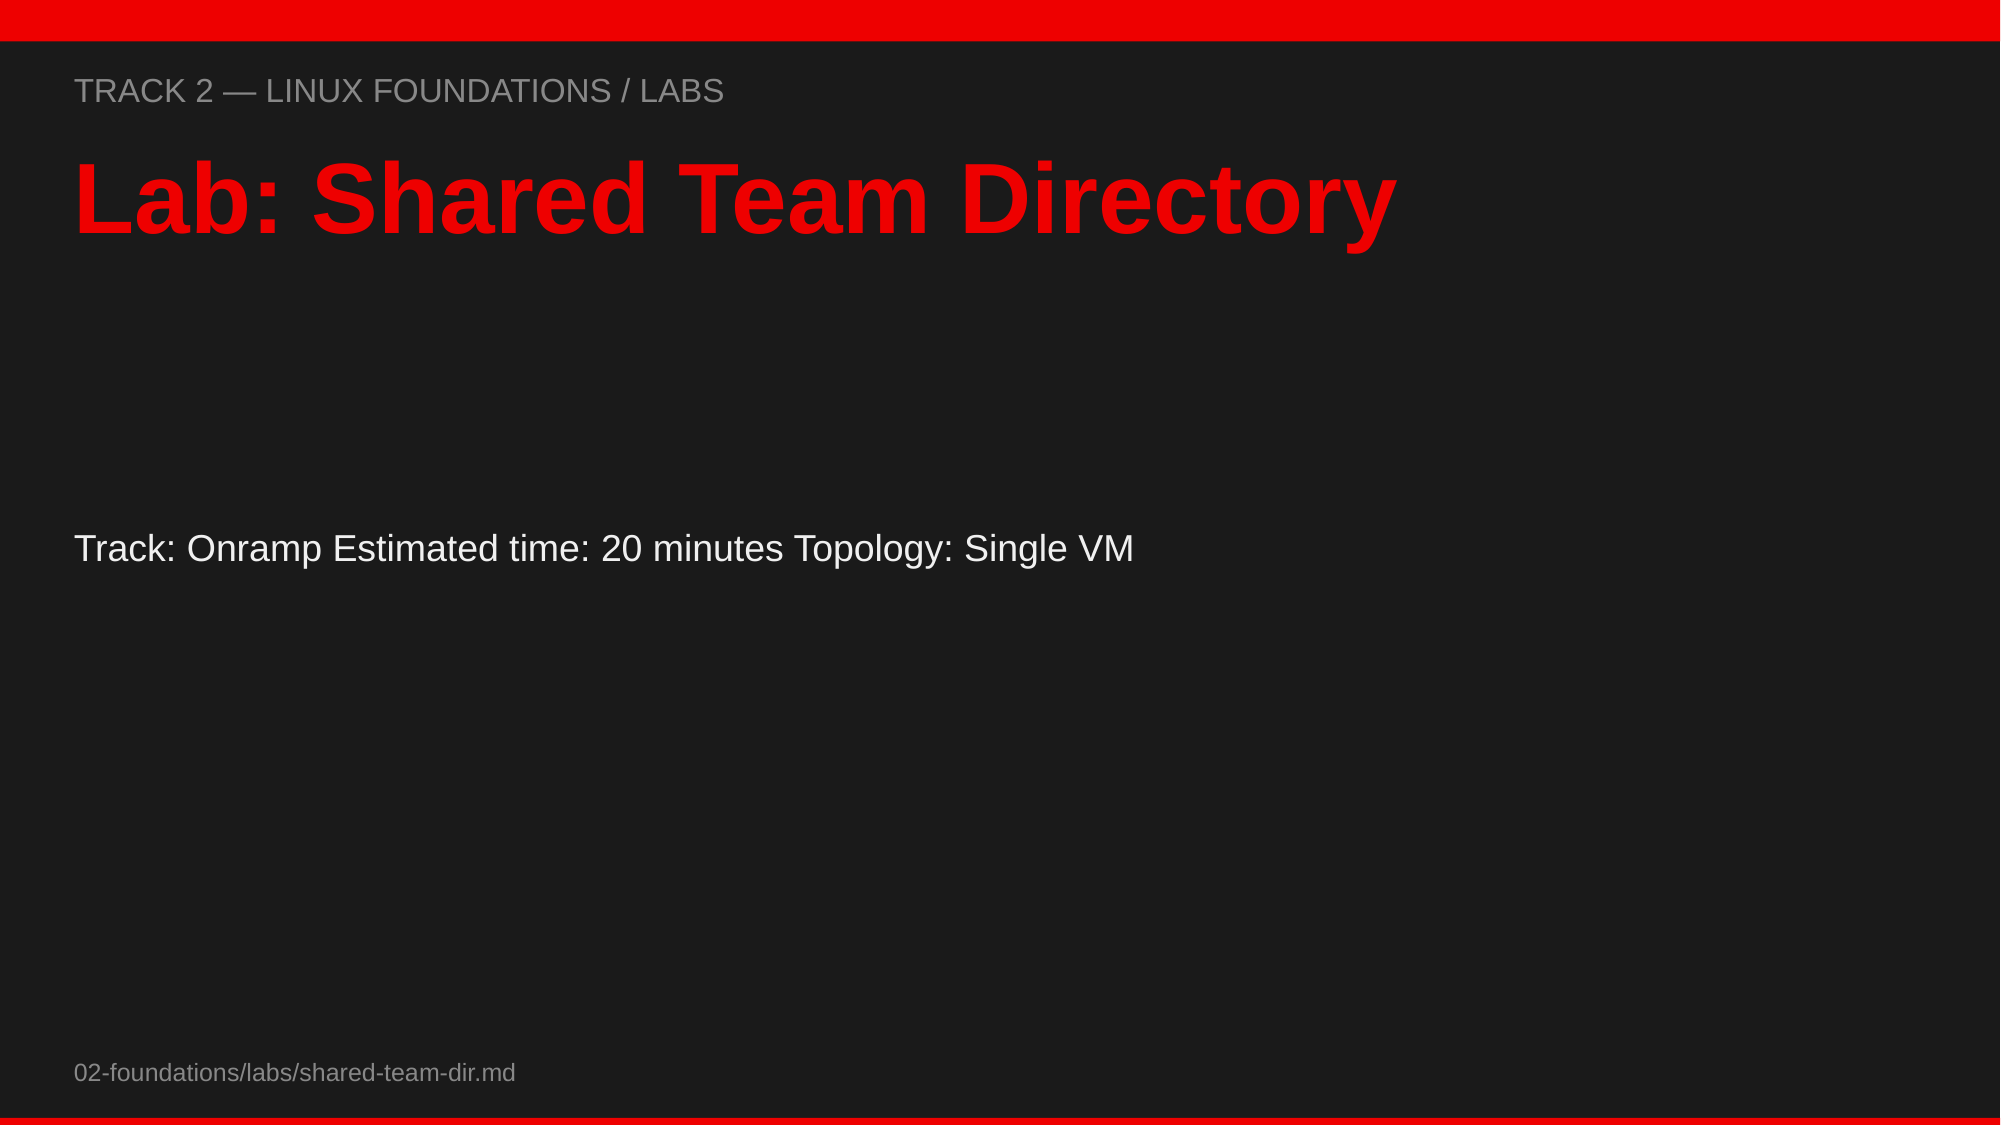

TRACK 2 — LINUX FOUNDATIONS / LABS
Lab: Shared Team Directory
Track: Onramp Estimated time: 20 minutes Topology: Single VM
02-foundations/labs/shared-team-dir.md